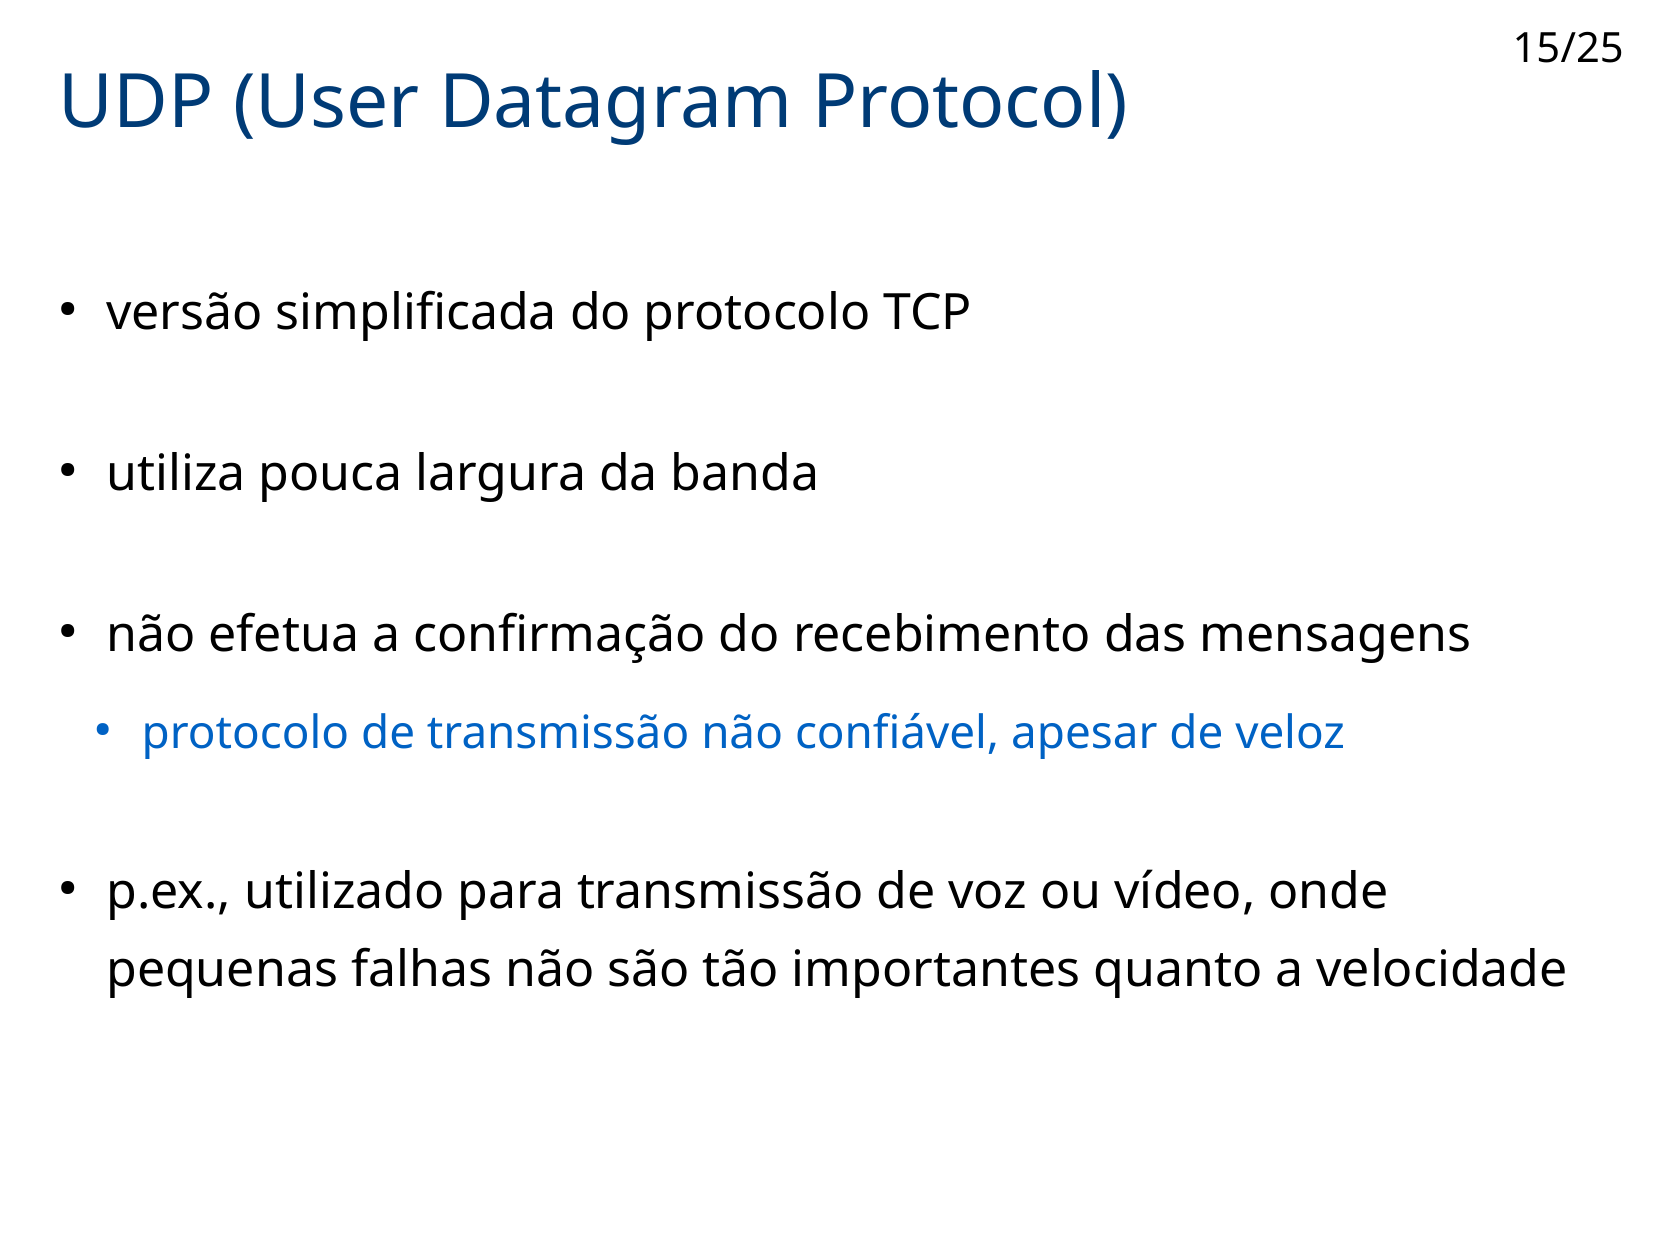

15
# UDP (User Datagram Protocol)
versão simplificada do protocolo TCP
utiliza pouca largura da banda
não efetua a confirmação do recebimento das mensagens
protocolo de transmissão não confiável, apesar de veloz
p.ex., utilizado para transmissão de voz ou vídeo, onde pequenas falhas não são tão importantes quanto a velocidade